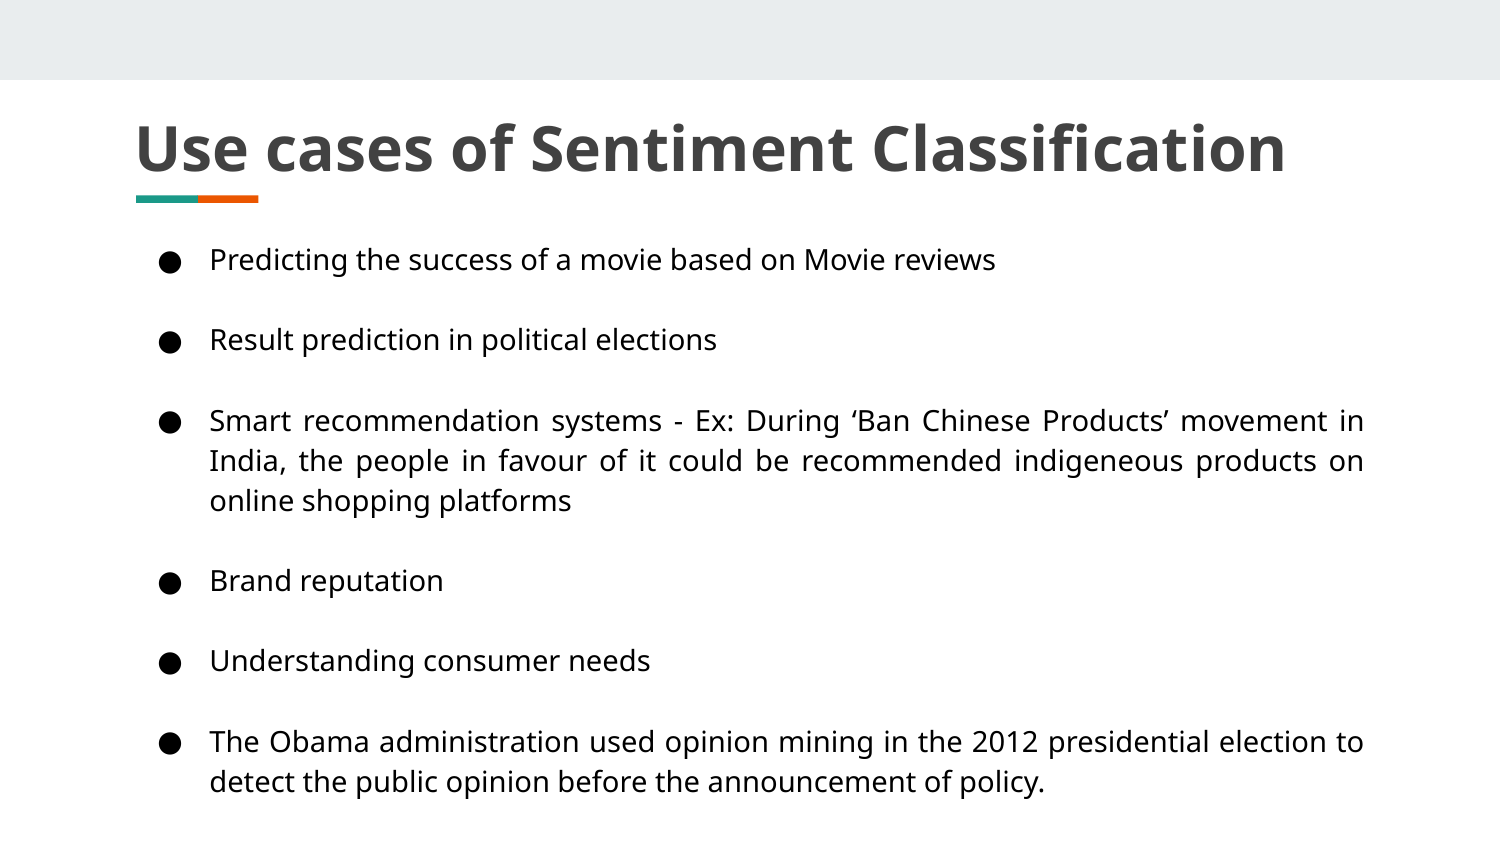

# Use cases of Sentiment Classification
Predicting the success of a movie based on Movie reviews
Result prediction in political elections
Smart recommendation systems - Ex: During ‘Ban Chinese Products’ movement in India, the people in favour of it could be recommended indigeneous products on online shopping platforms
Brand reputation
Understanding consumer needs
The Obama administration used opinion mining in the 2012 presidential election to detect the public opinion before the announcement of policy.